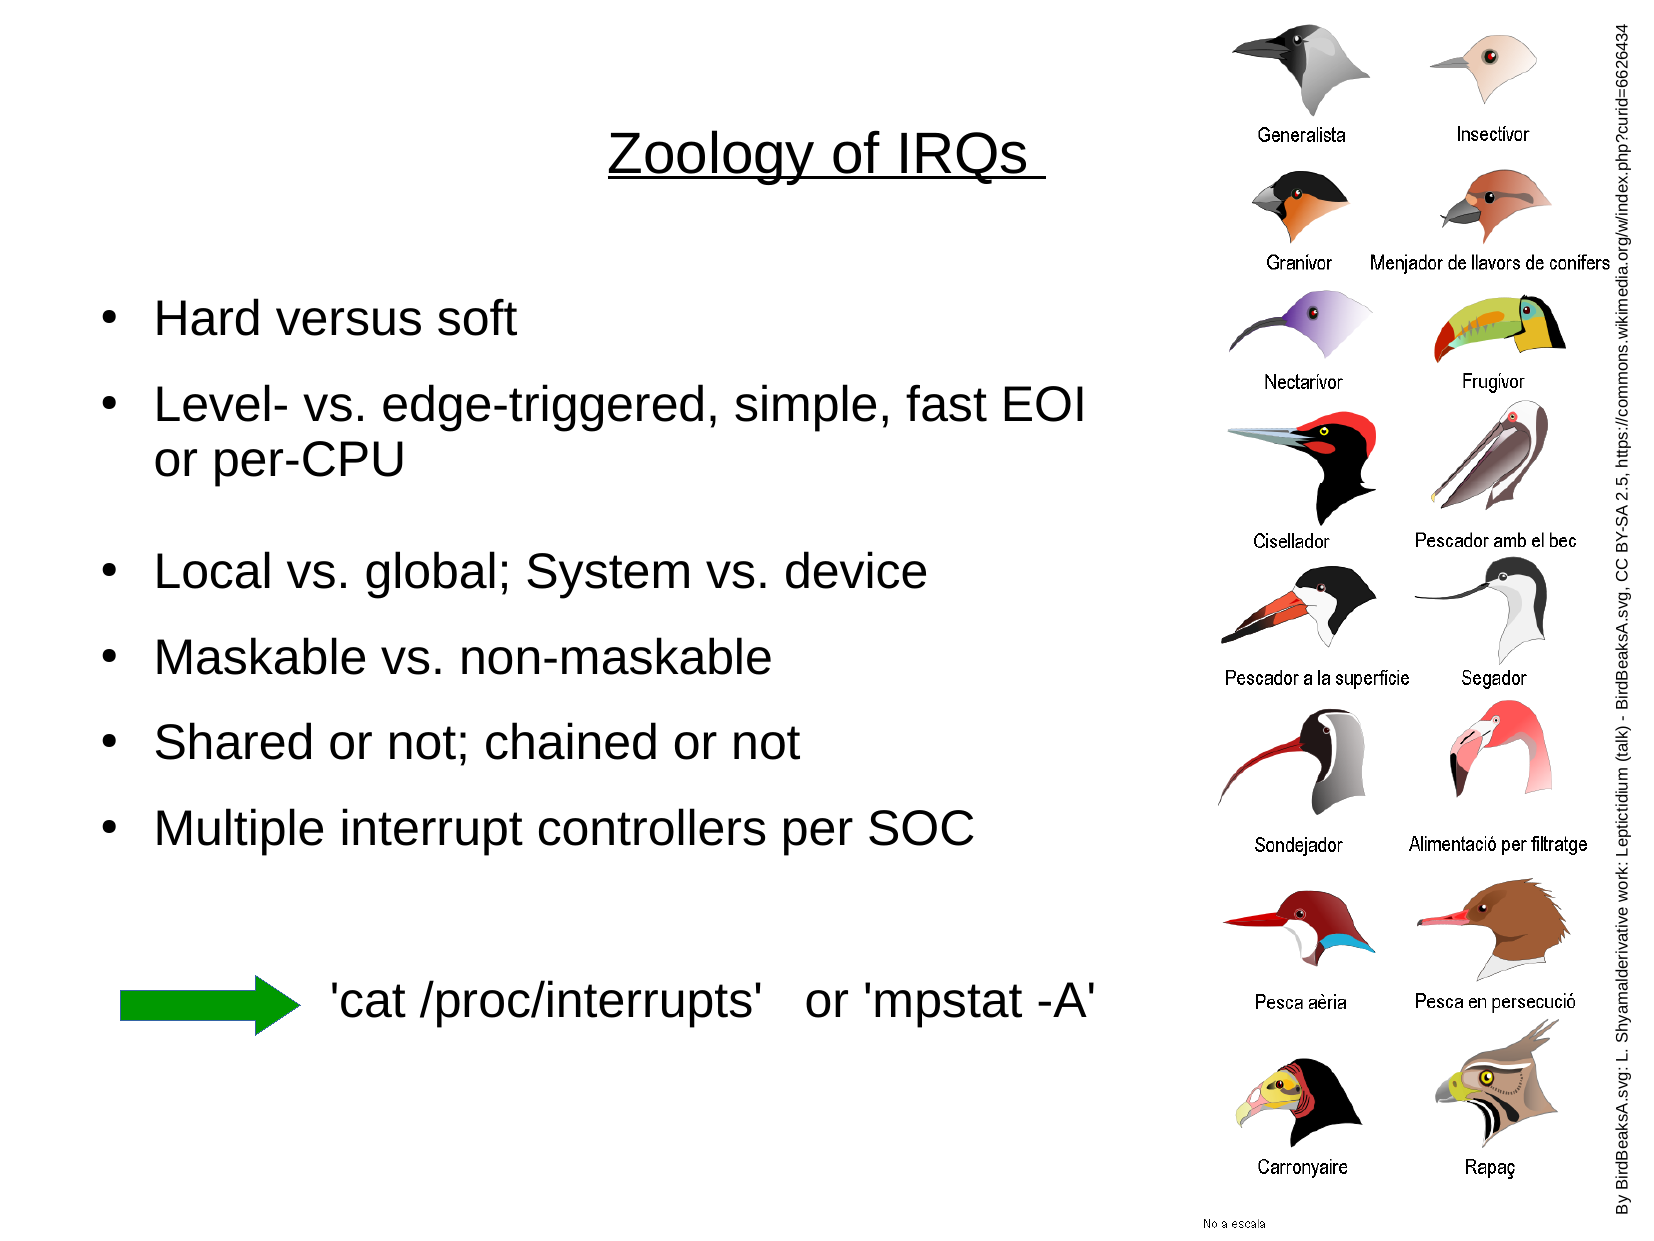

# Zoology of IRQs
Hard versus soft
Level- vs. edge-triggered, simple, fast EOI
or per-CPU
Local vs. global; System vs. device
Maskable vs. non-maskable
Shared or not; chained or not
Multiple interrupt controllers per SOC
By BirdBeaksA.svg: L. Shyamalderivative work: Leptictidium (talk) - BirdBeaksA.svg, CC BY-SA 2.5, https://commons.wikimedia.org/w/index.php?curid=6626434
'cat /proc/interrupts' or 'mpstat -A'
9